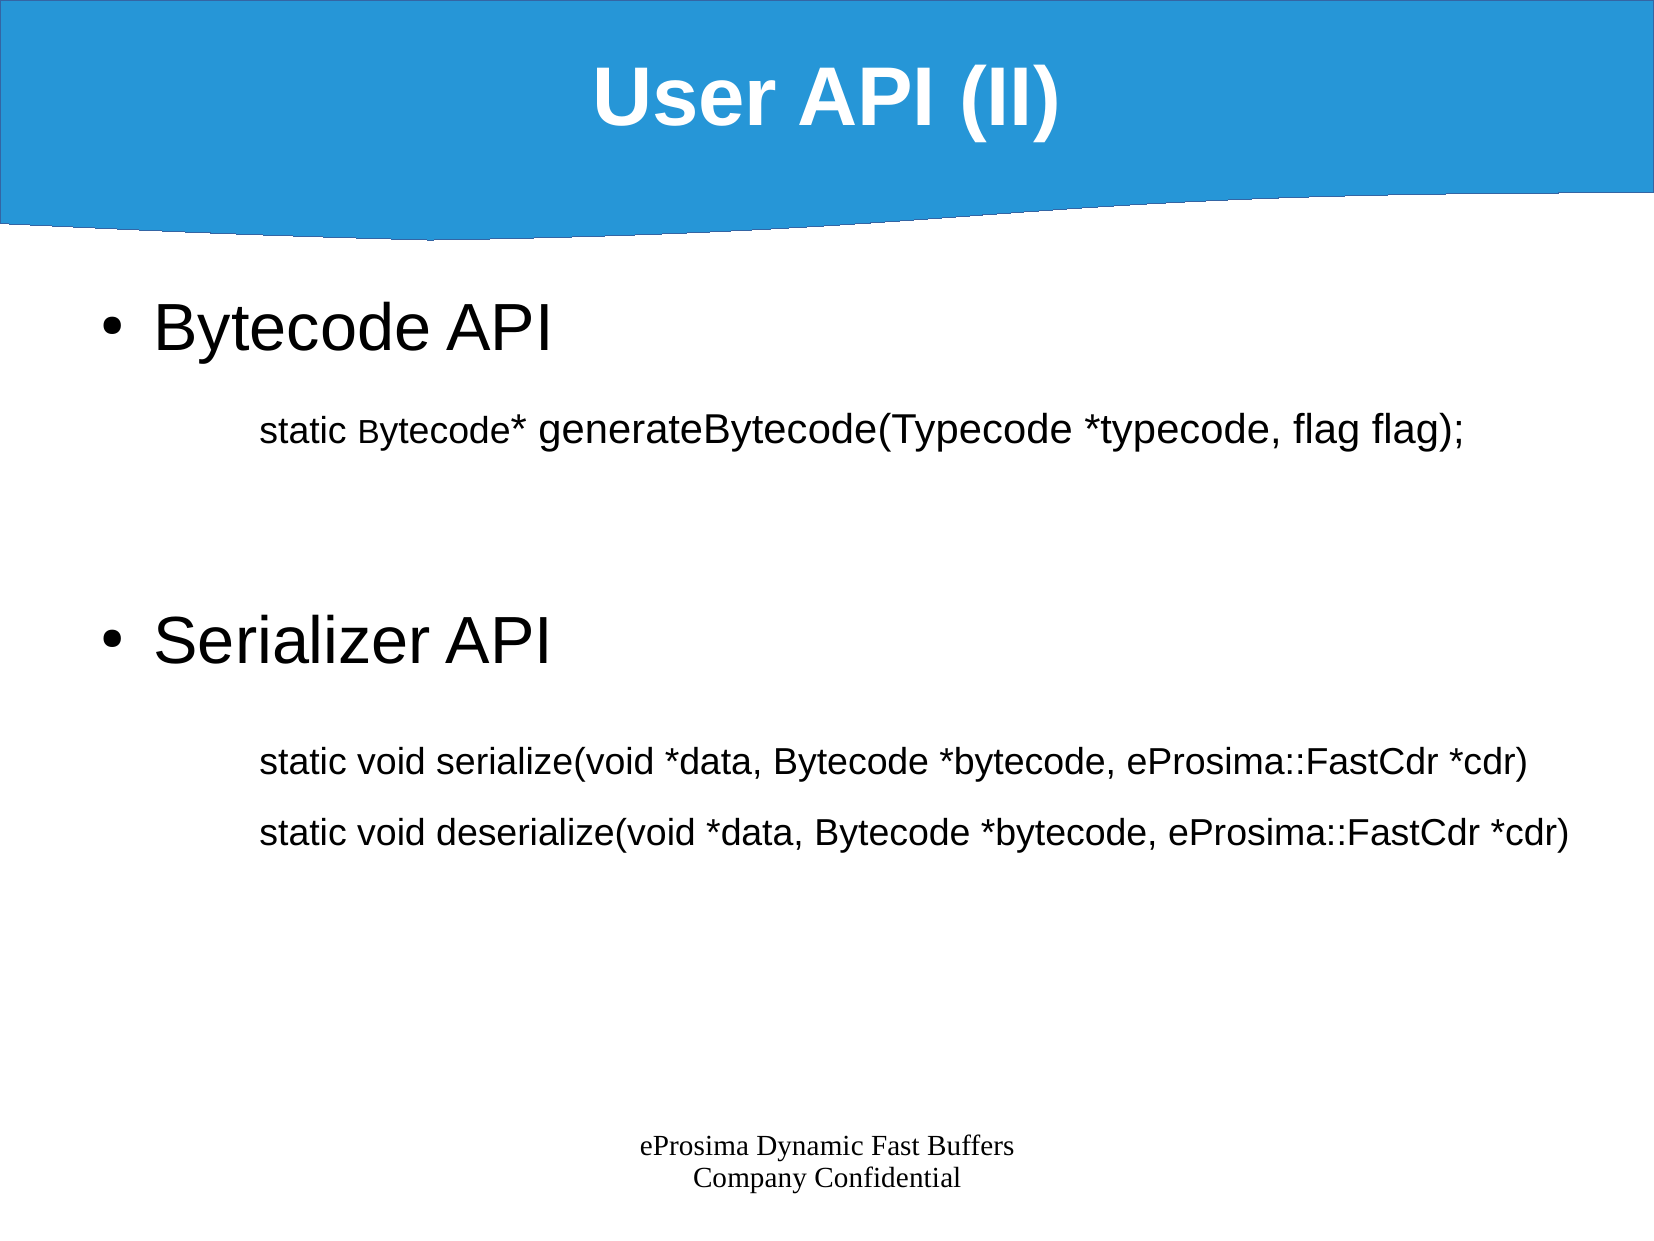

User API (II)
# Bytecode API
Serializer API
static Bytecode* generateBytecode(Typecode *typecode, flag flag);
static void serialize(void *data, Bytecode *bytecode, eProsima::FastCdr *cdr)
static void deserialize(void *data, Bytecode *bytecode, eProsima::FastCdr *cdr)
eProsima Dynamic Fast Buffers